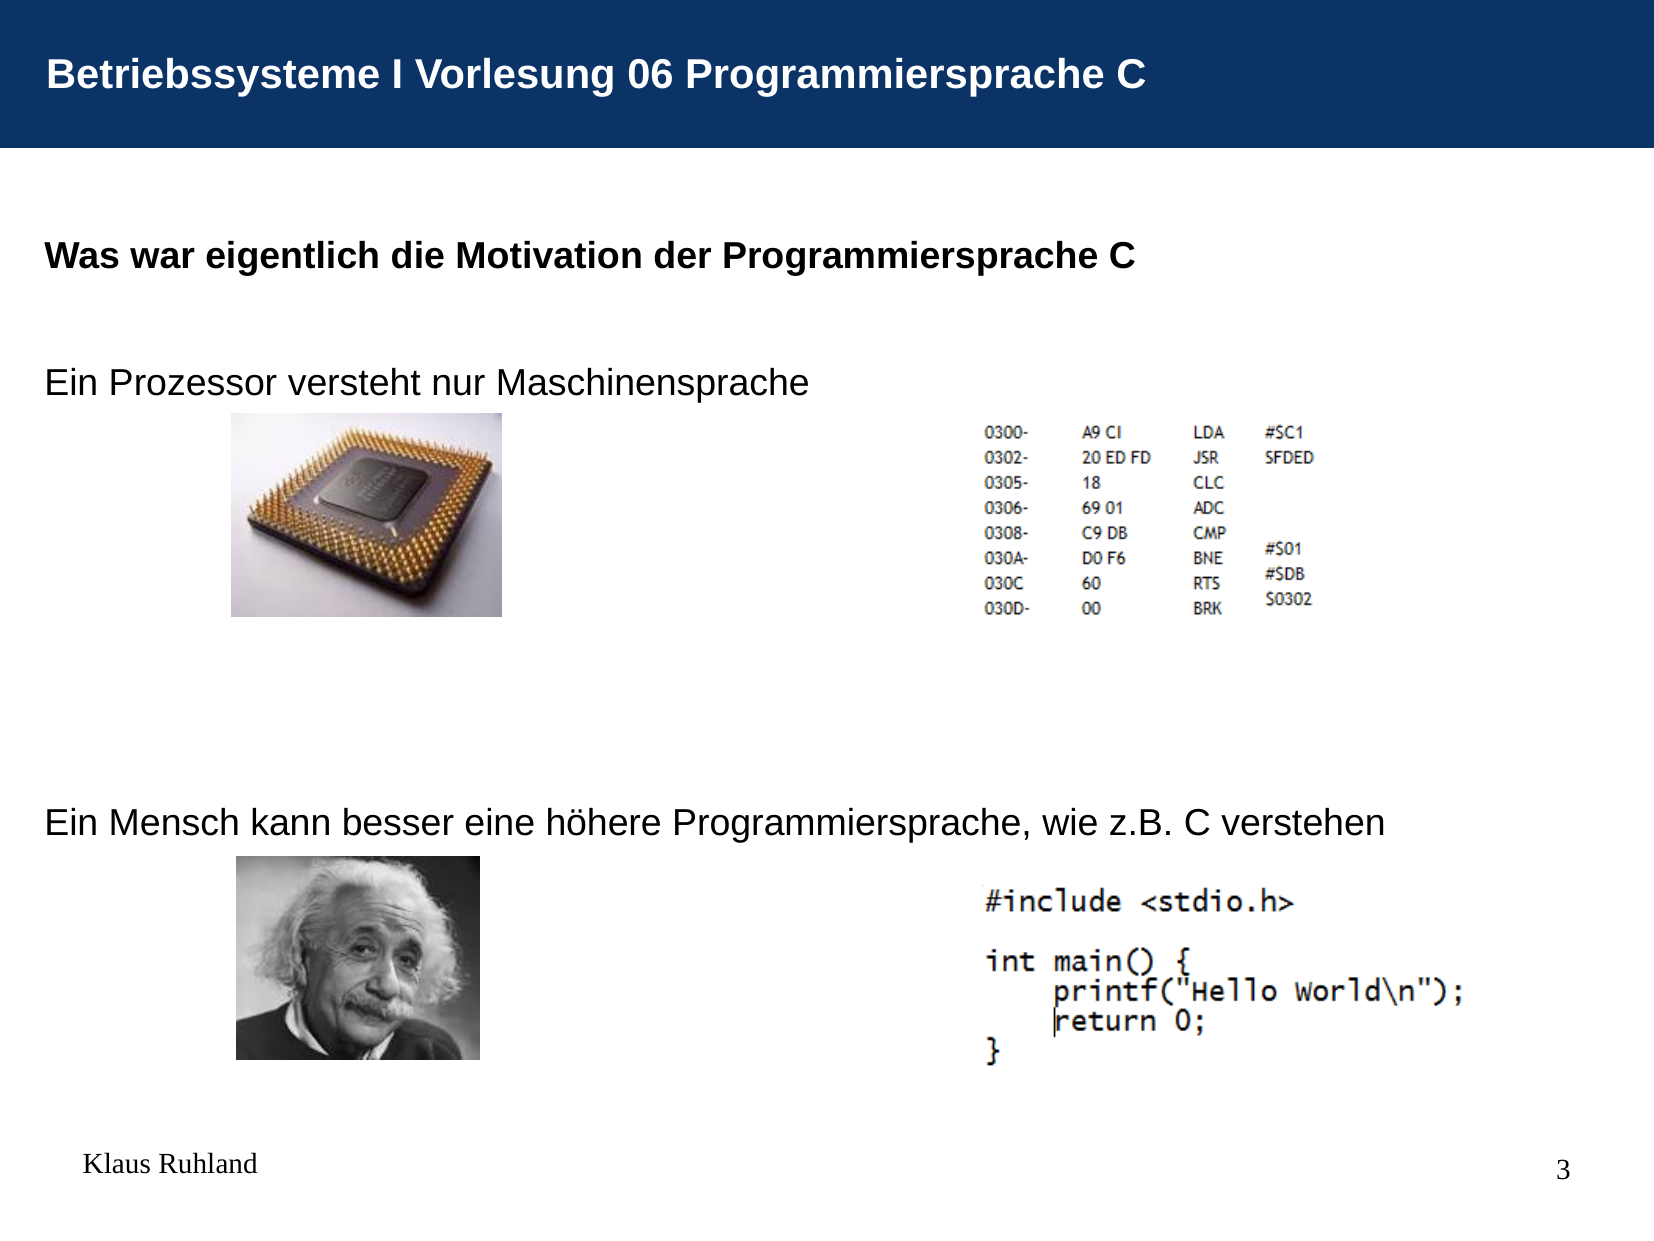

Was war eigentlich die Motivation der Programmiersprache C
Ein Prozessor versteht nur Maschinensprache
Ein Mensch kann besser eine höhere Programmiersprache, wie z.B. C verstehen
3